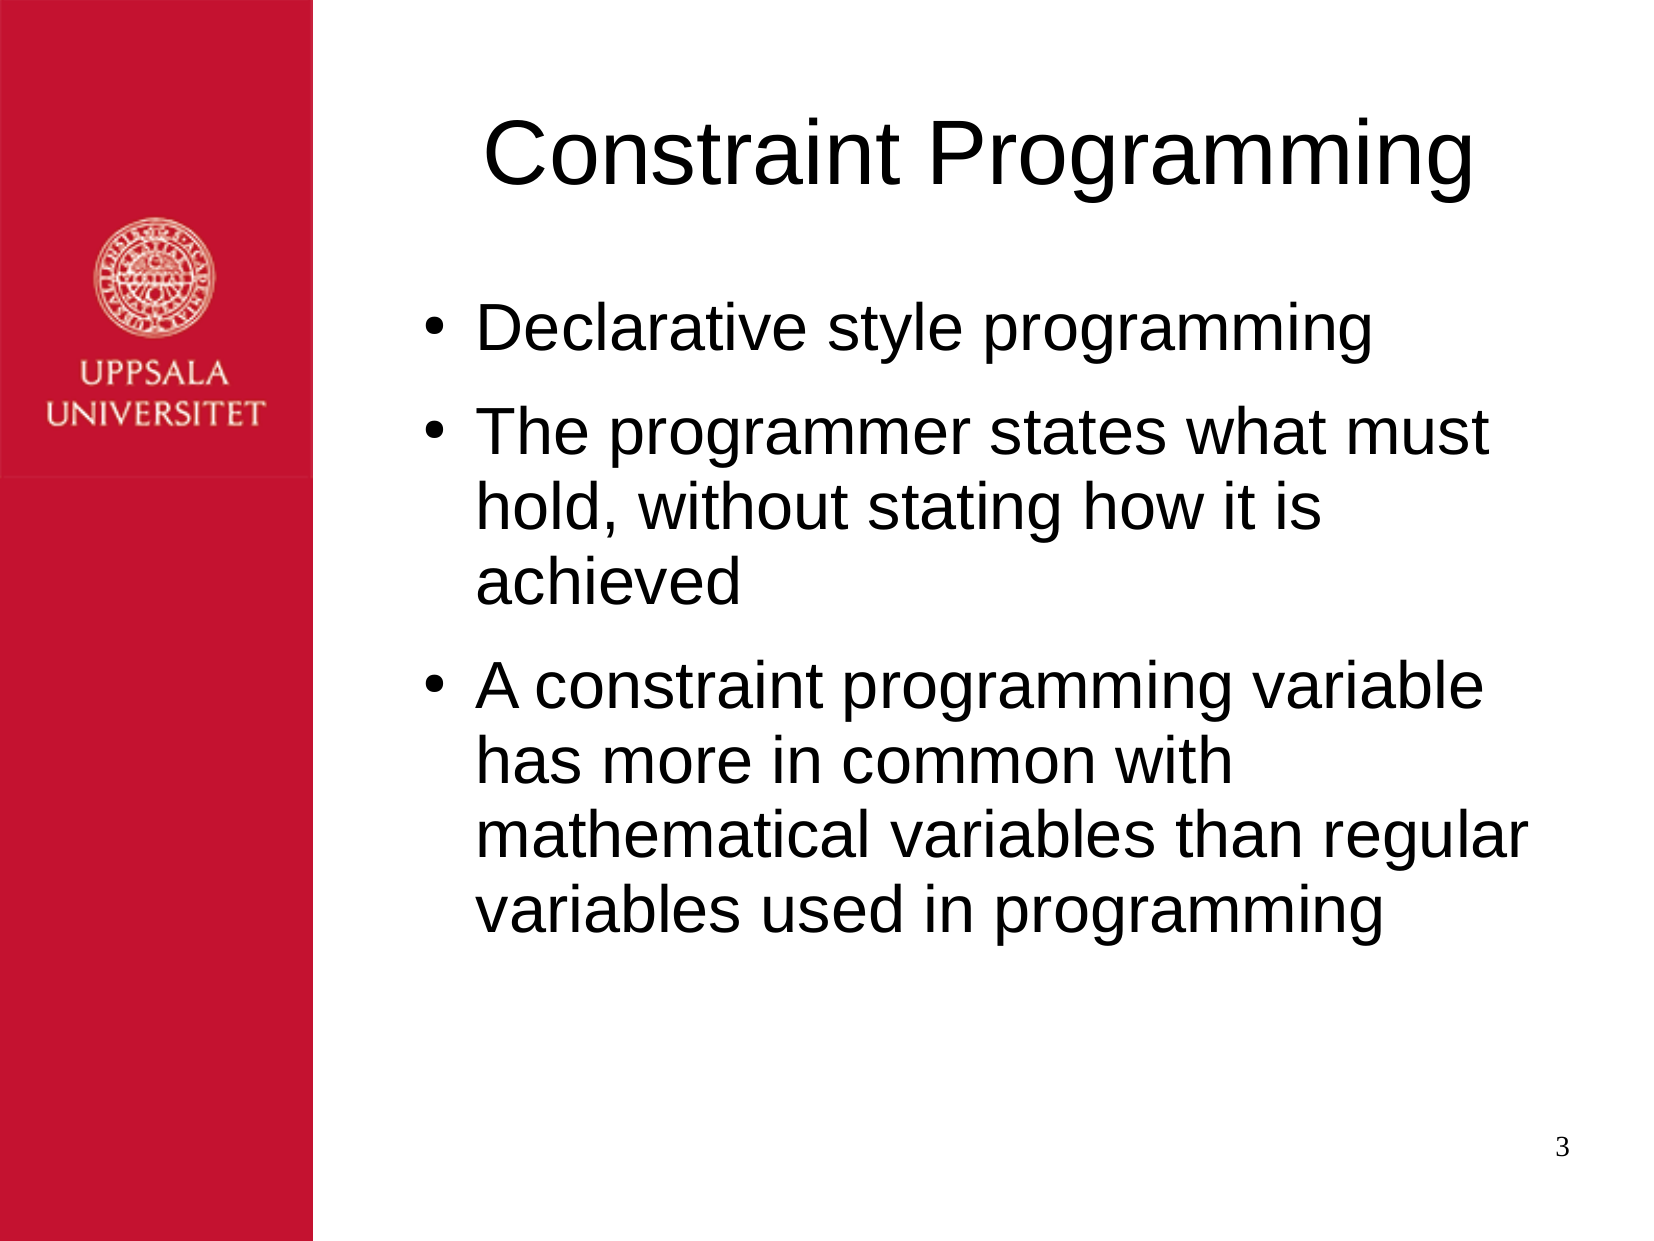

# Constraint Programming
Declarative style programming
The programmer states what must hold, without stating how it is achieved
A constraint programming variable has more in common with mathematical variables than regular variables used in programming
3